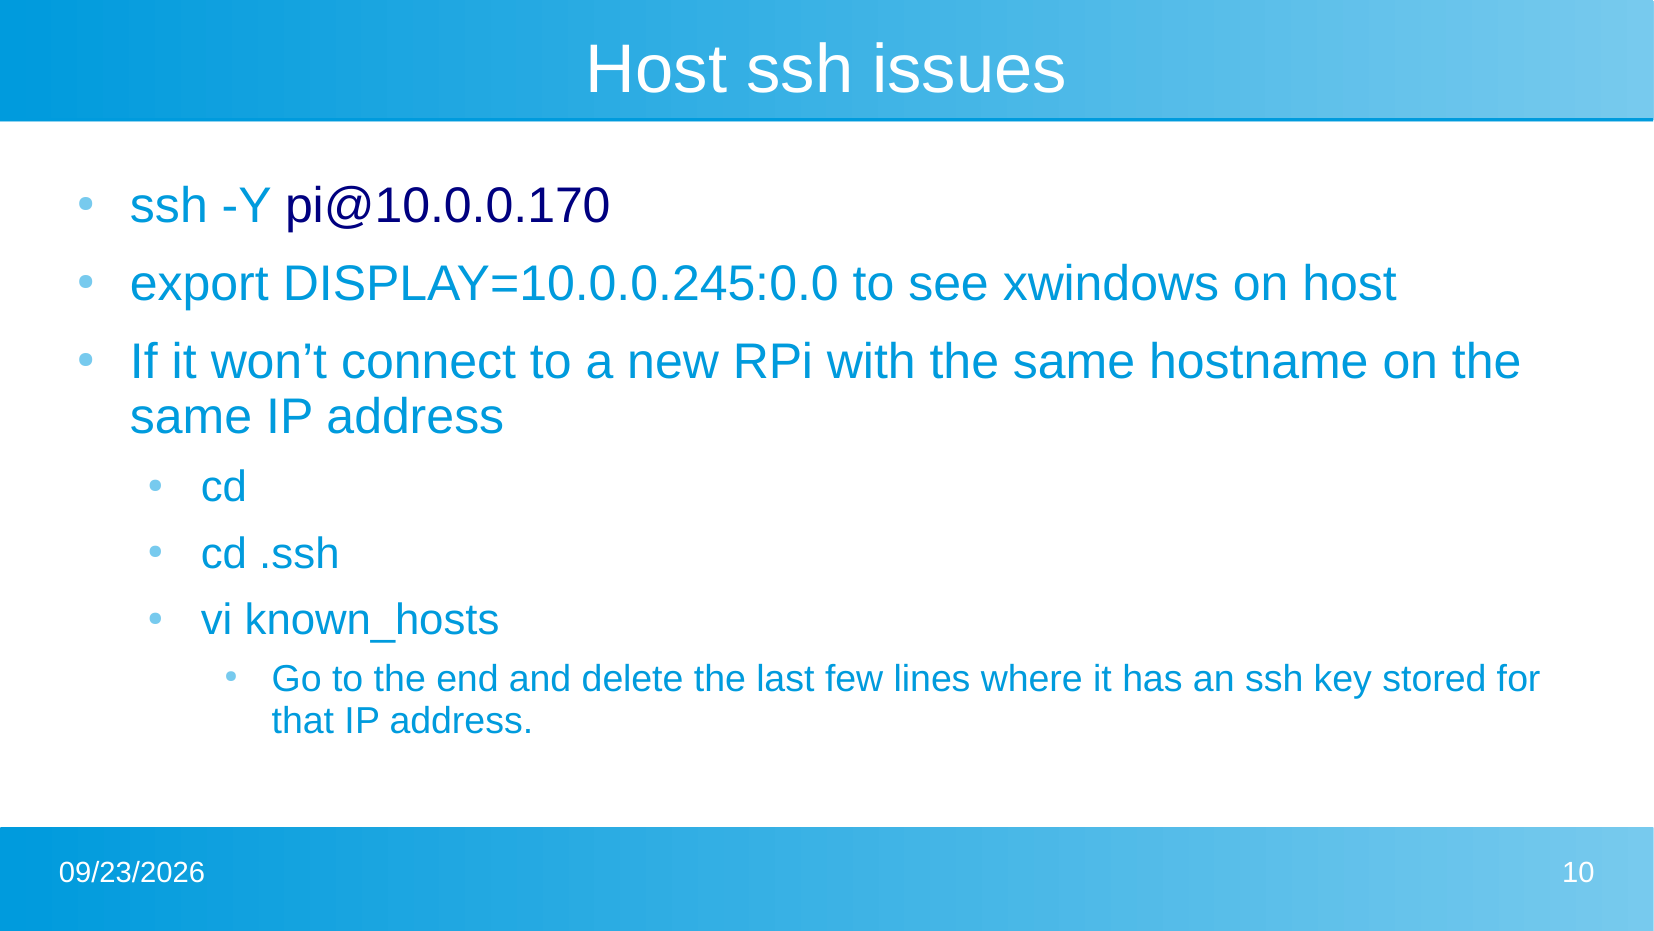

# Host ssh issues
ssh -Y pi@10.0.0.170
export DISPLAY=10.0.0.245:0.0 to see xwindows on host
If it won’t connect to a new RPi with the same hostname on the same IP address
cd
cd .ssh
vi known_hosts
Go to the end and delete the last few lines where it has an ssh key stored for that IP address.
10